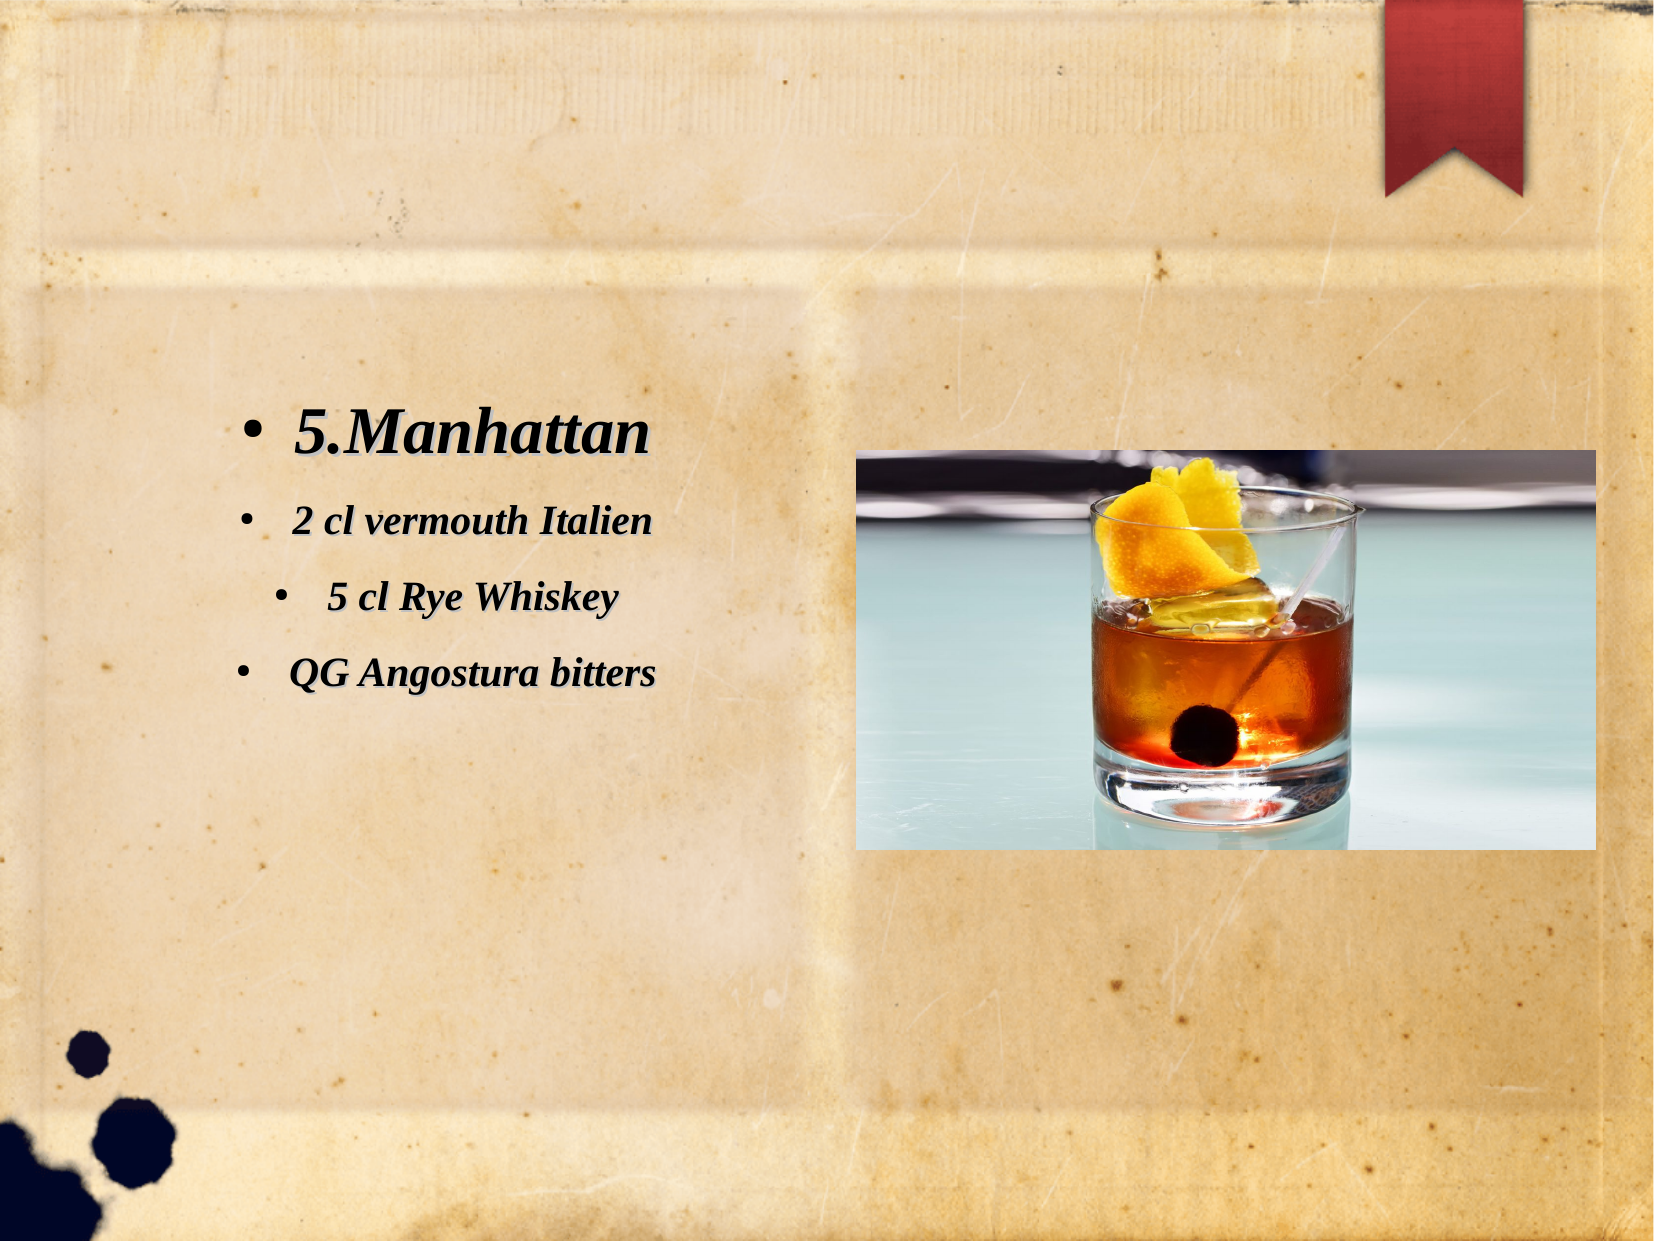

#
5.Manhattan
2 cl vermouth Italien
5 cl Rye Whiskey
QG Angostura bitters